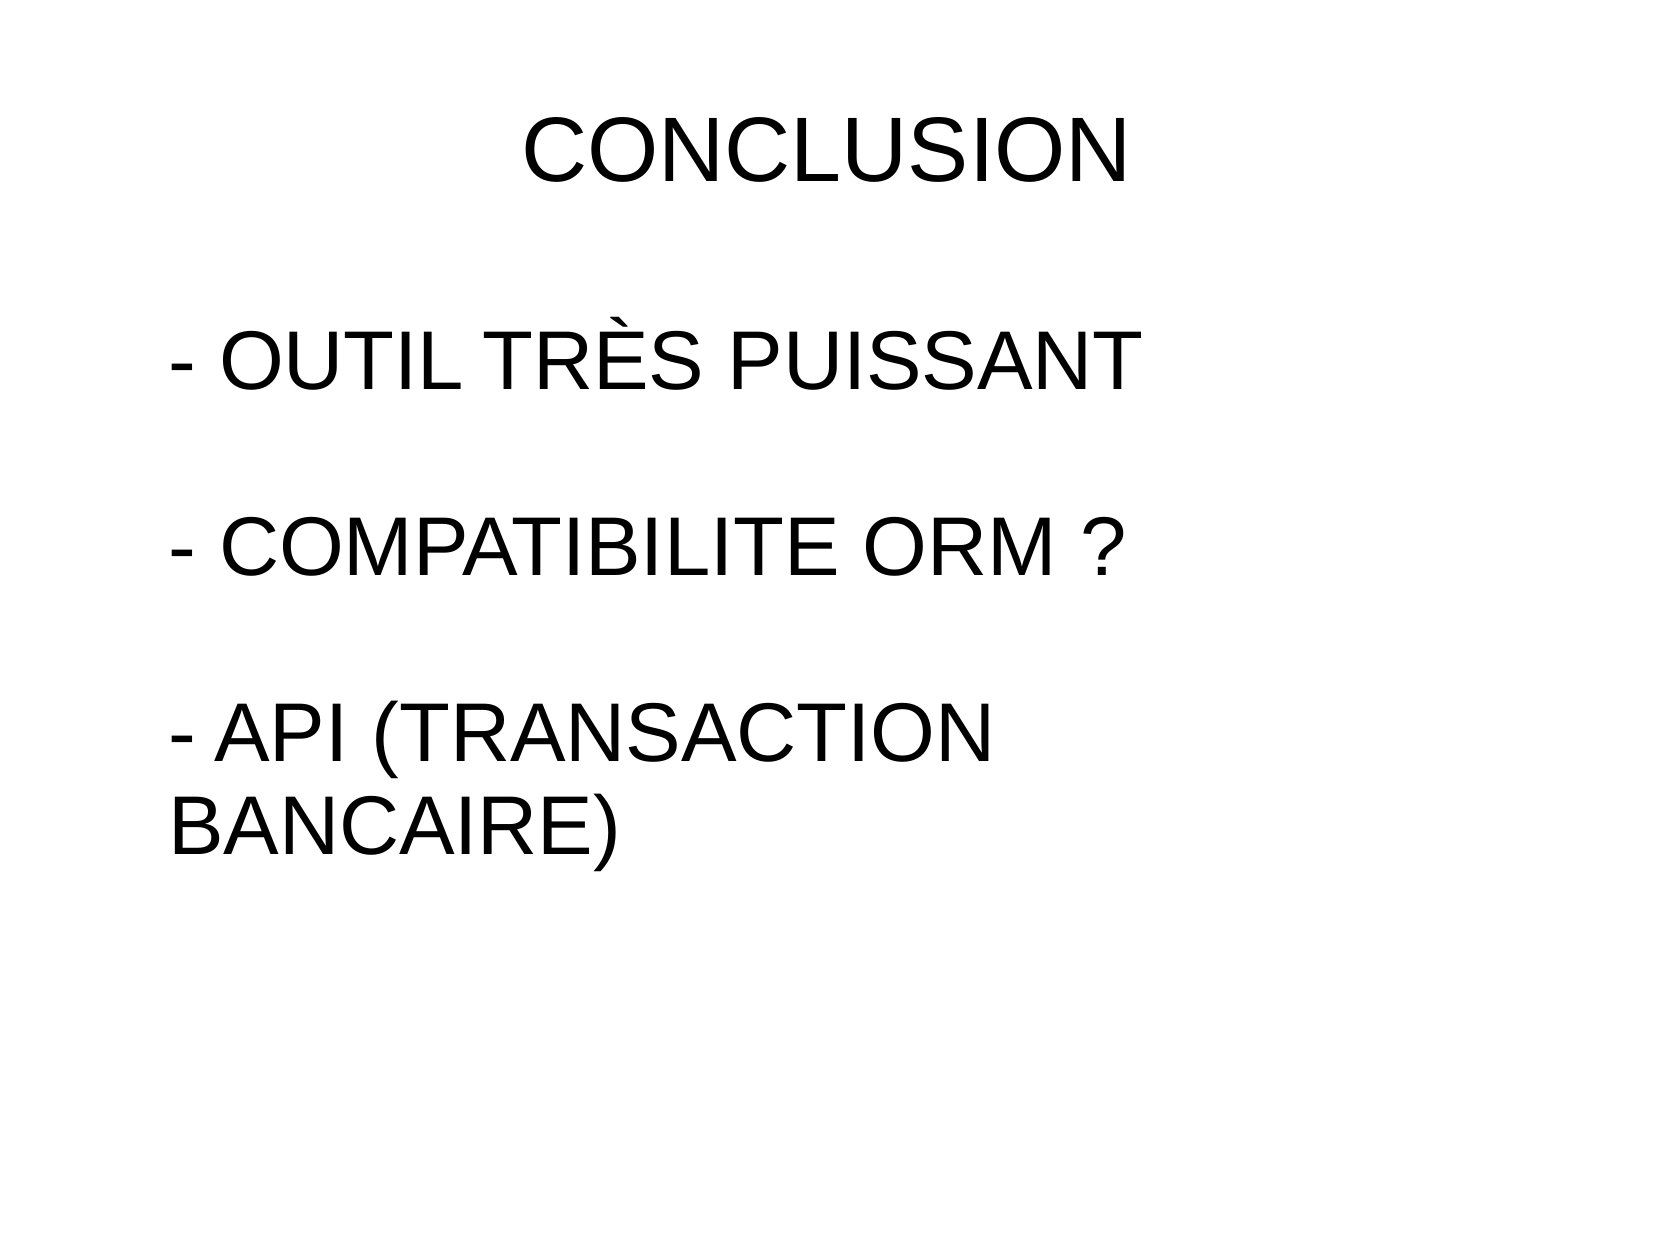

# CONCLUSION
- OUTIL TRÈS PUISSANT
- COMPATIBILITE ORM ?
- API (TRANSACTION BANCAIRE)